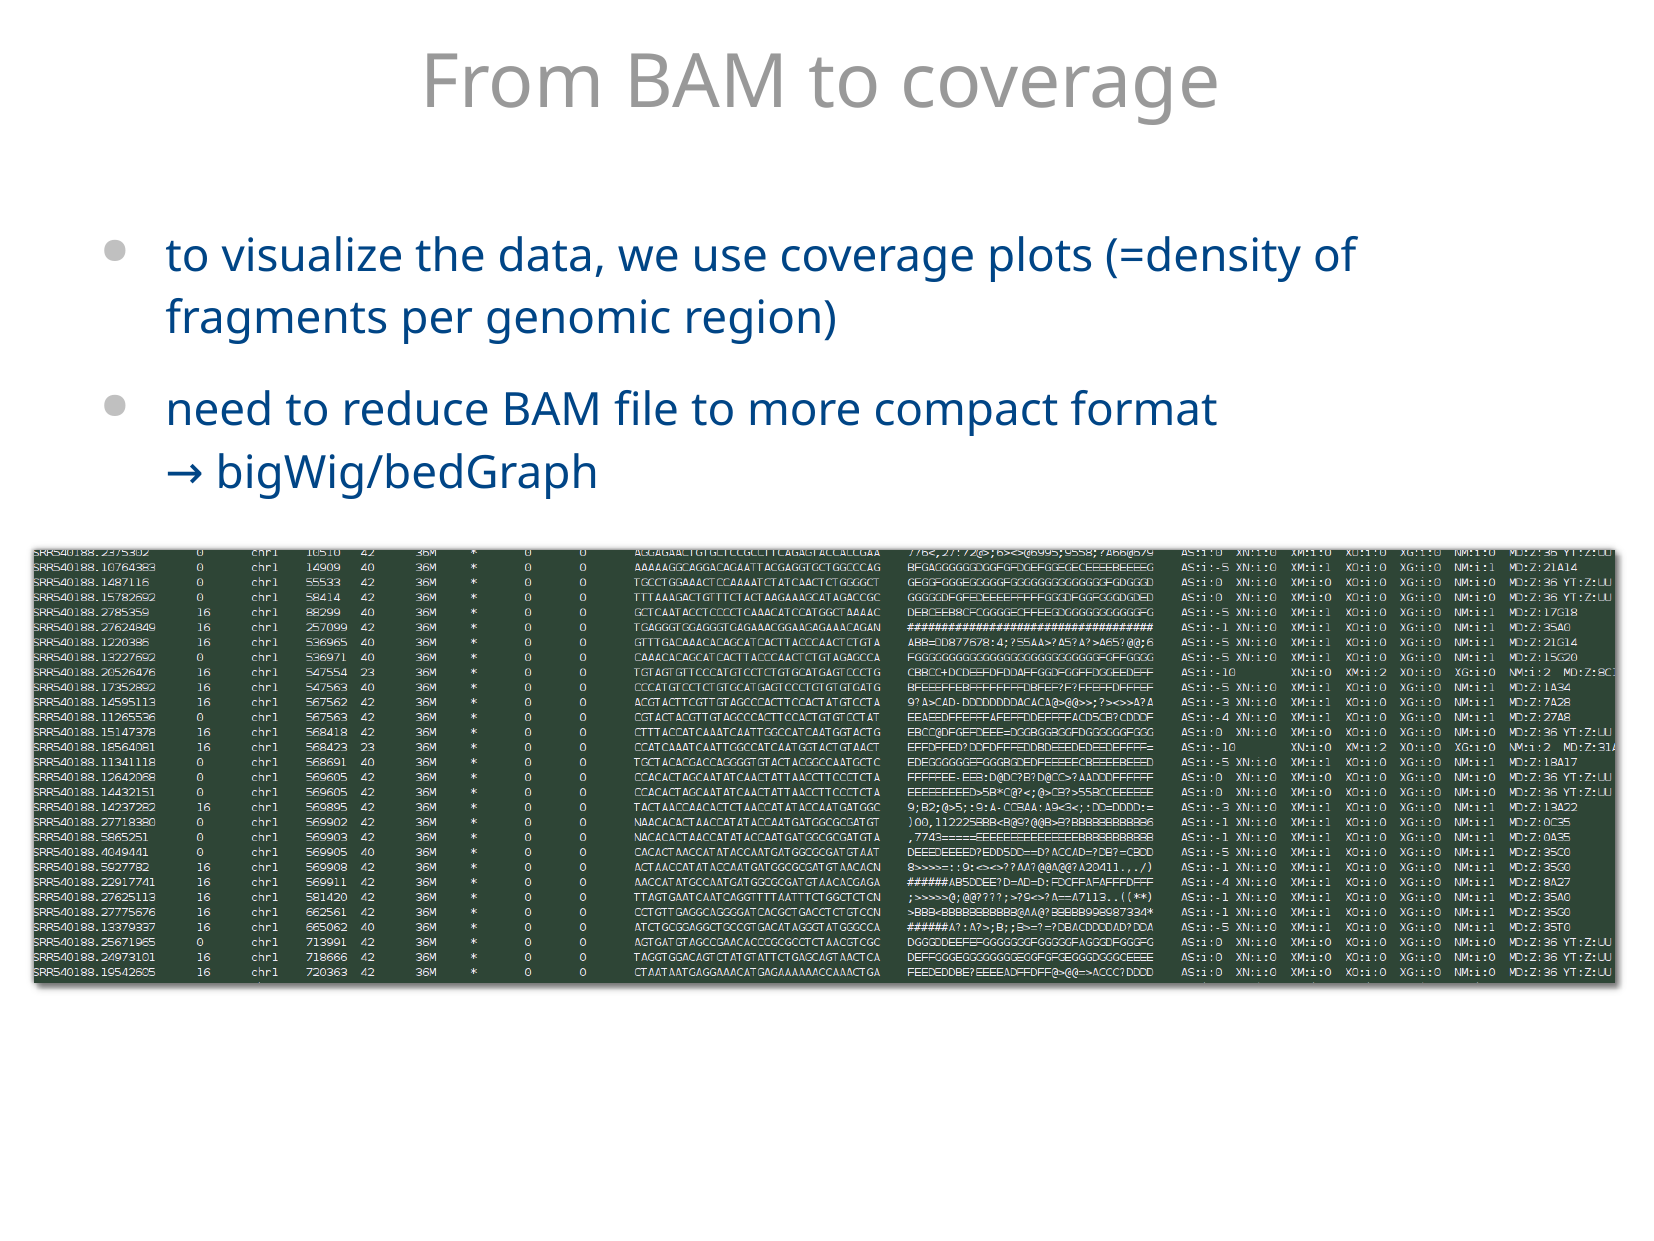

# From BAM to coverage
to visualize the data, we use coverage plots (=density of fragments per genomic region)
need to reduce BAM file to more compact format
→ bigWig/bedGraph